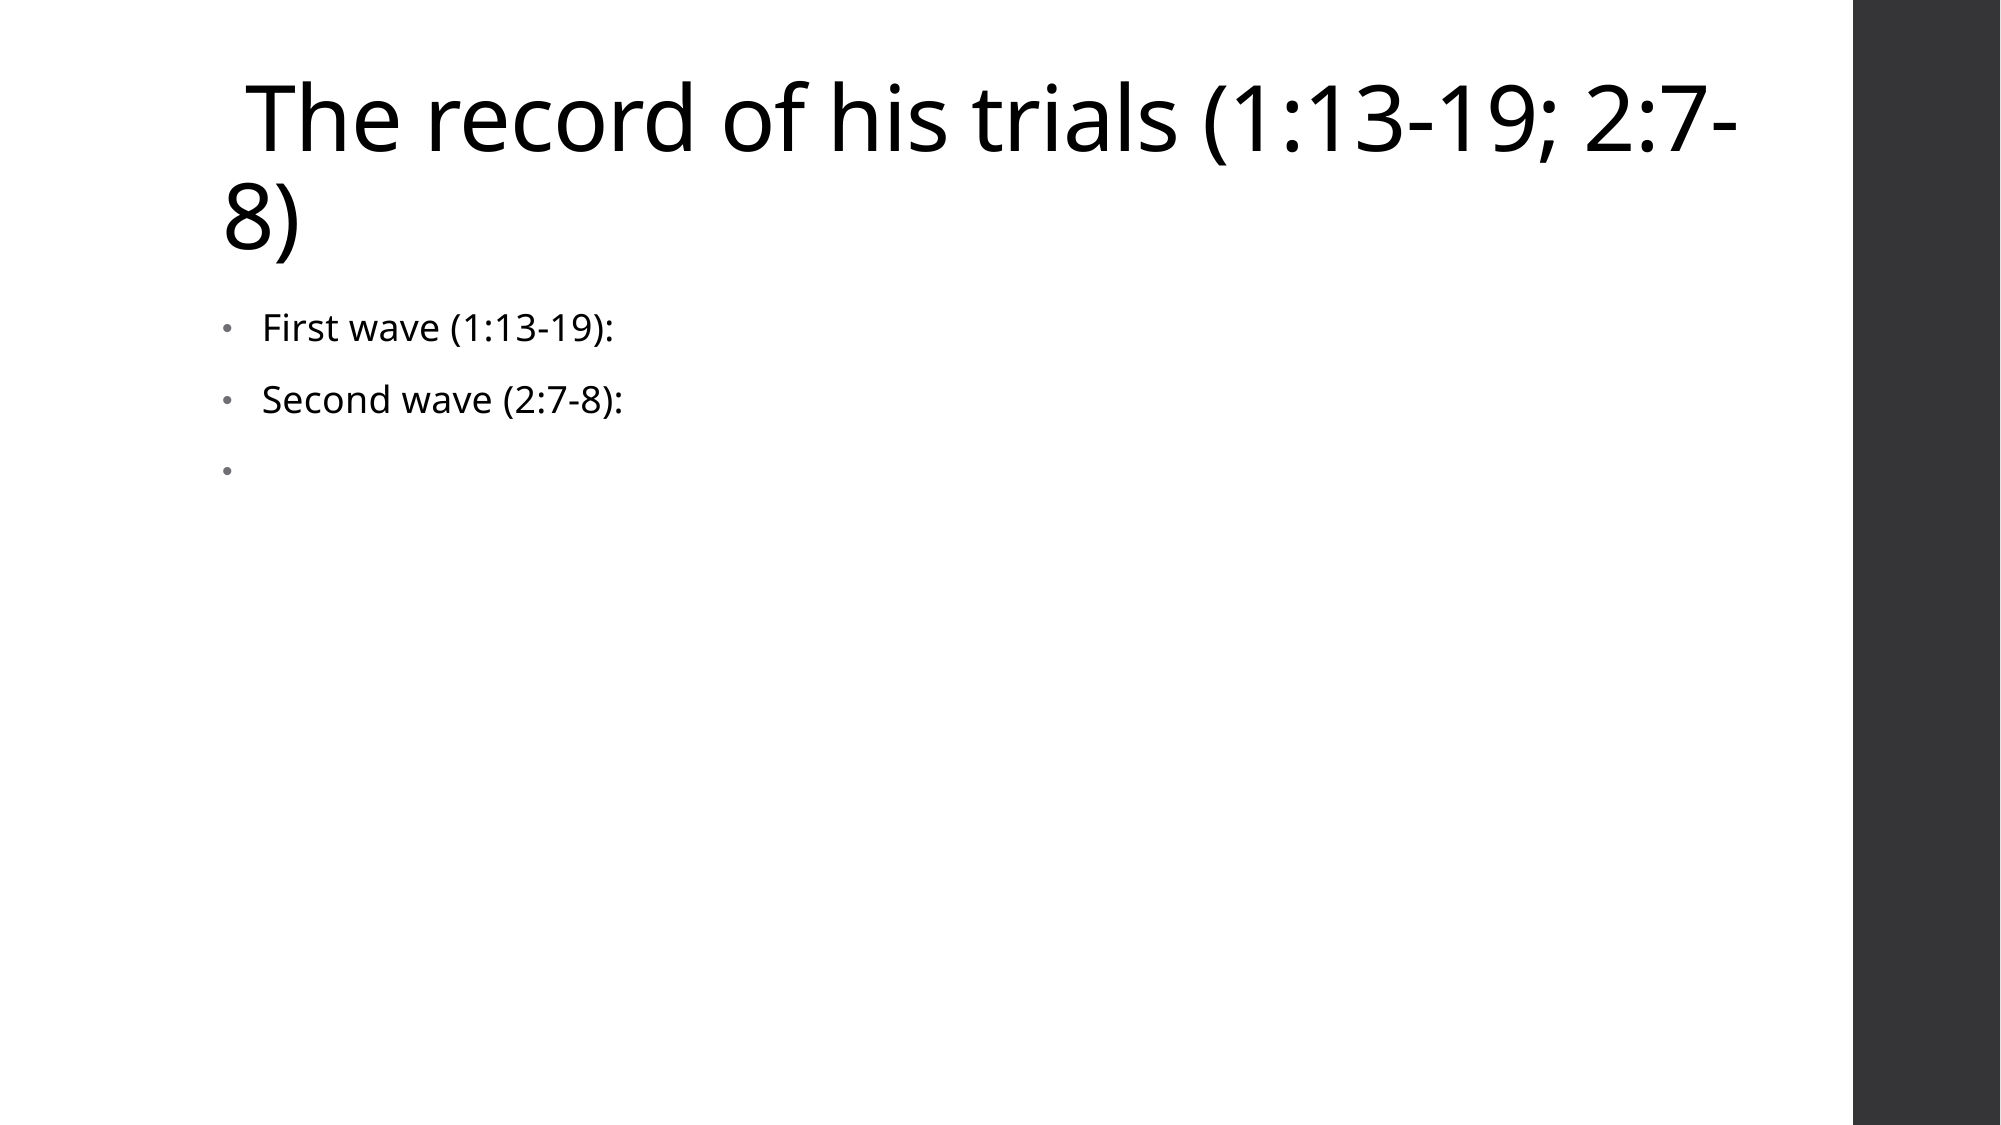

# The record of his trials (1:13-19; 2:7-8)
 First wave (1:13-19):
 Second wave (2:7-8):